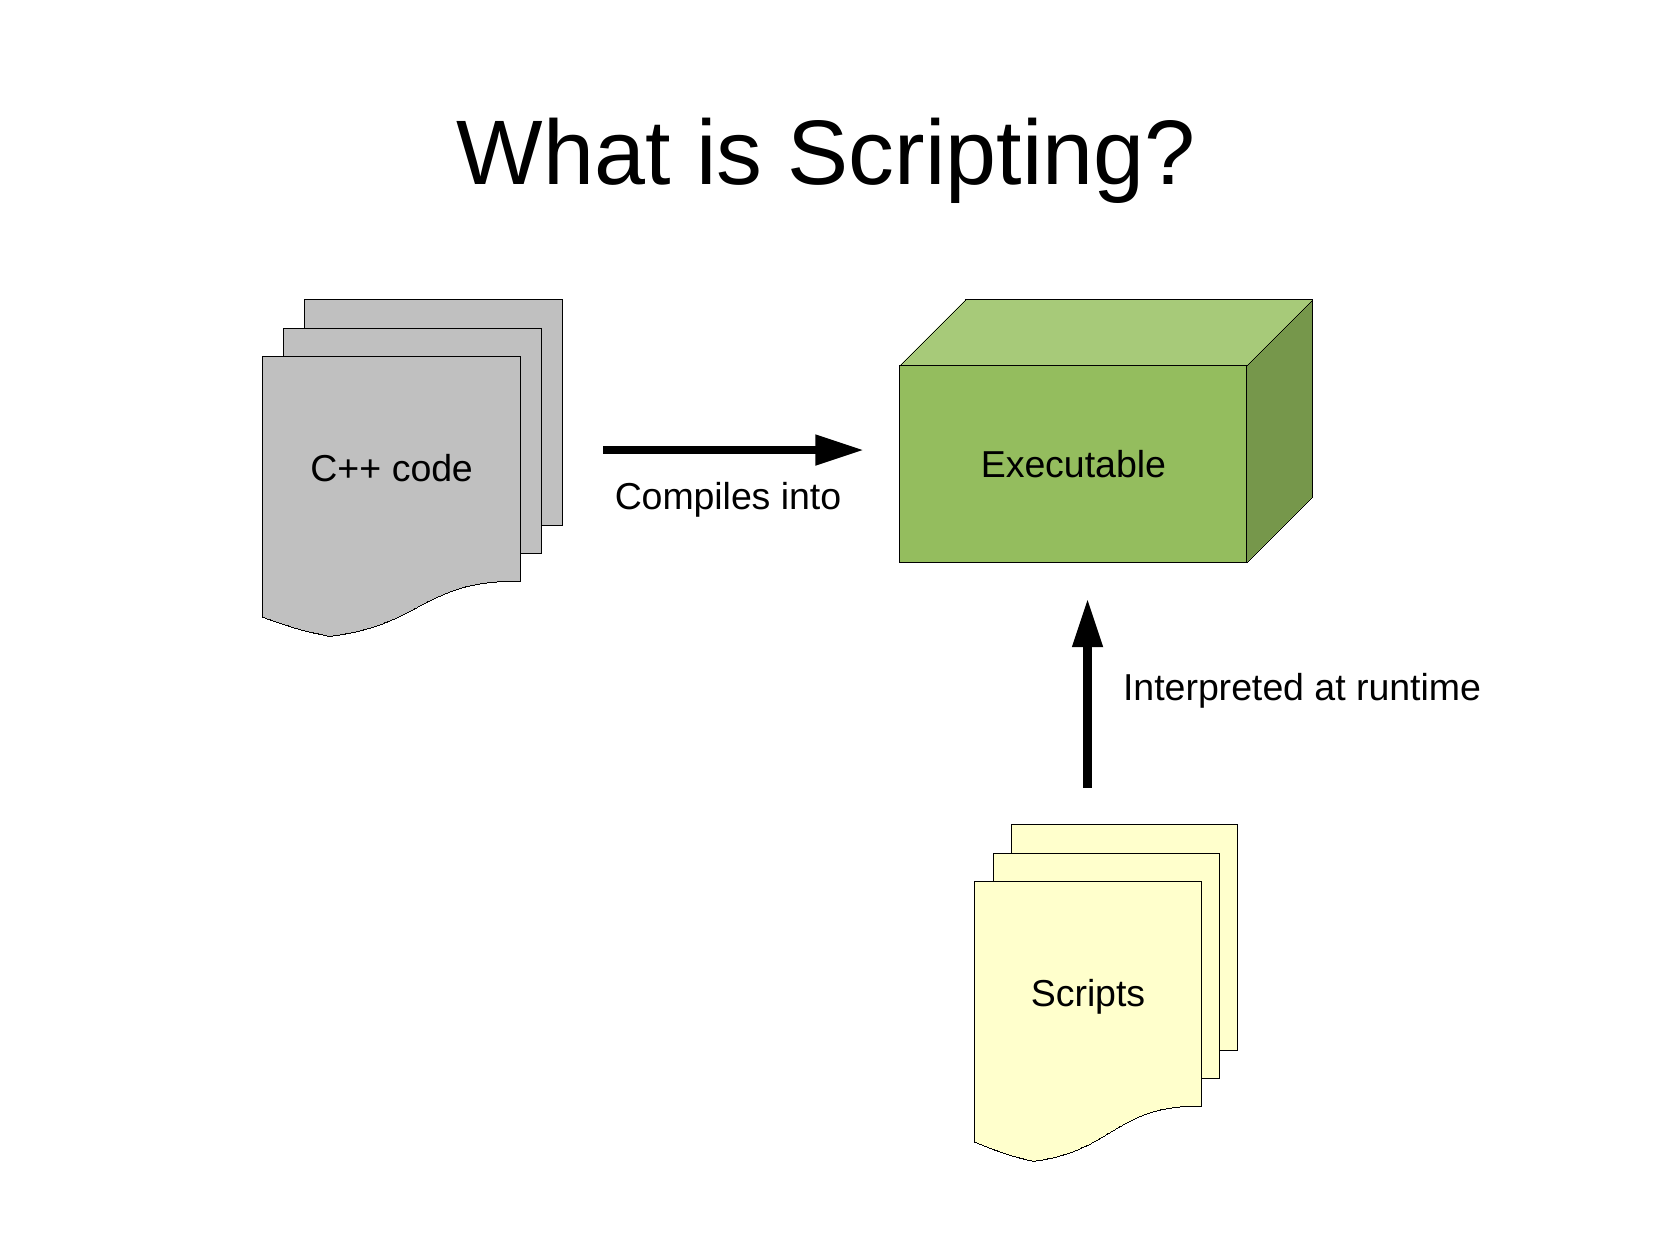

# What is Scripting?
C++ code
Executable
Compiles into
Interpreted at runtime
Scripts